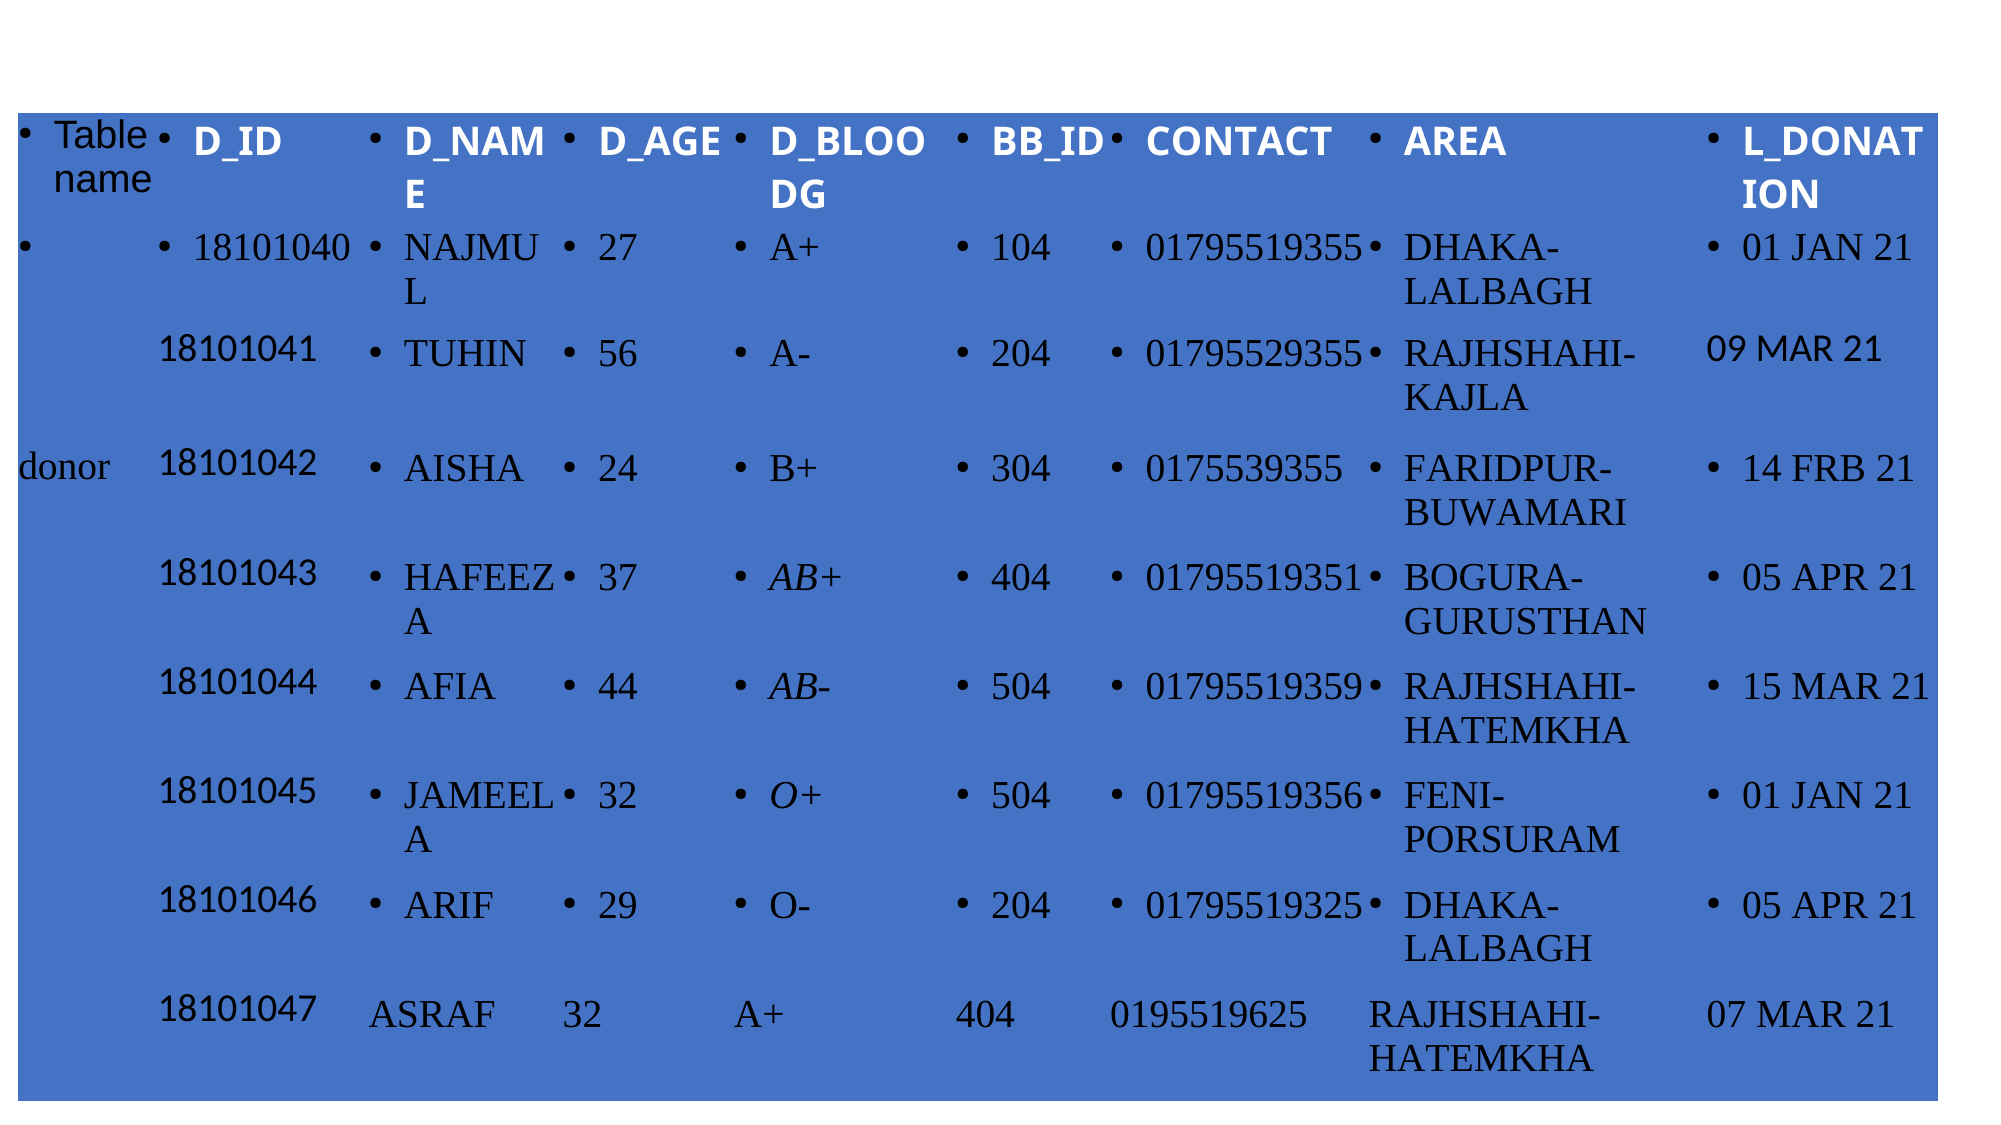

| Table name | D\_ID | D\_NAME | D\_AGE | D\_BLOODG | BB\_ID | CONTACT | AREA | L\_DONATION |
| --- | --- | --- | --- | --- | --- | --- | --- | --- |
| donor | 18101040 | NAJMUL | 27 | A+ | 104 | 01795519355 | DHAKA-LALBAGH | 01 JAN 21 |
| | 18101041 | TUHIN | 56 | A- | 204 | 01795529355 | RAJHSHAHI-KAJLA | 09 MAR 21 |
| | 18101042 | AISHA | 24 | B+ | 304 | 0175539355 | FARIDPUR-BUWAMARI | 14 FRB 21 |
| | 18101043 | HAFEEZA | 37 | AB+ | 404 | 01795519351 | BOGURA-GURUSTHAN | 05 APR 21 |
| | 18101044 | AFIA | 44 | AB- | 504 | 01795519359 | RAJHSHAHI-HATEMKHA | 15 MAR 21 |
| | 18101045 | JAMEELA | 32 | O+ | 504 | 01795519356 | FENI-PORSURAM | 01 JAN 21 |
| | 18101046 | ARIF | 29 | O- | 204 | 01795519325 | DHAKA-LALBAGH | 05 APR 21 |
| | 18101047 | ASRAF | 32 | A+ | 404 | 0195519625 | RAJHSHAHI-HATEMKHA | 07 MAR 21 |